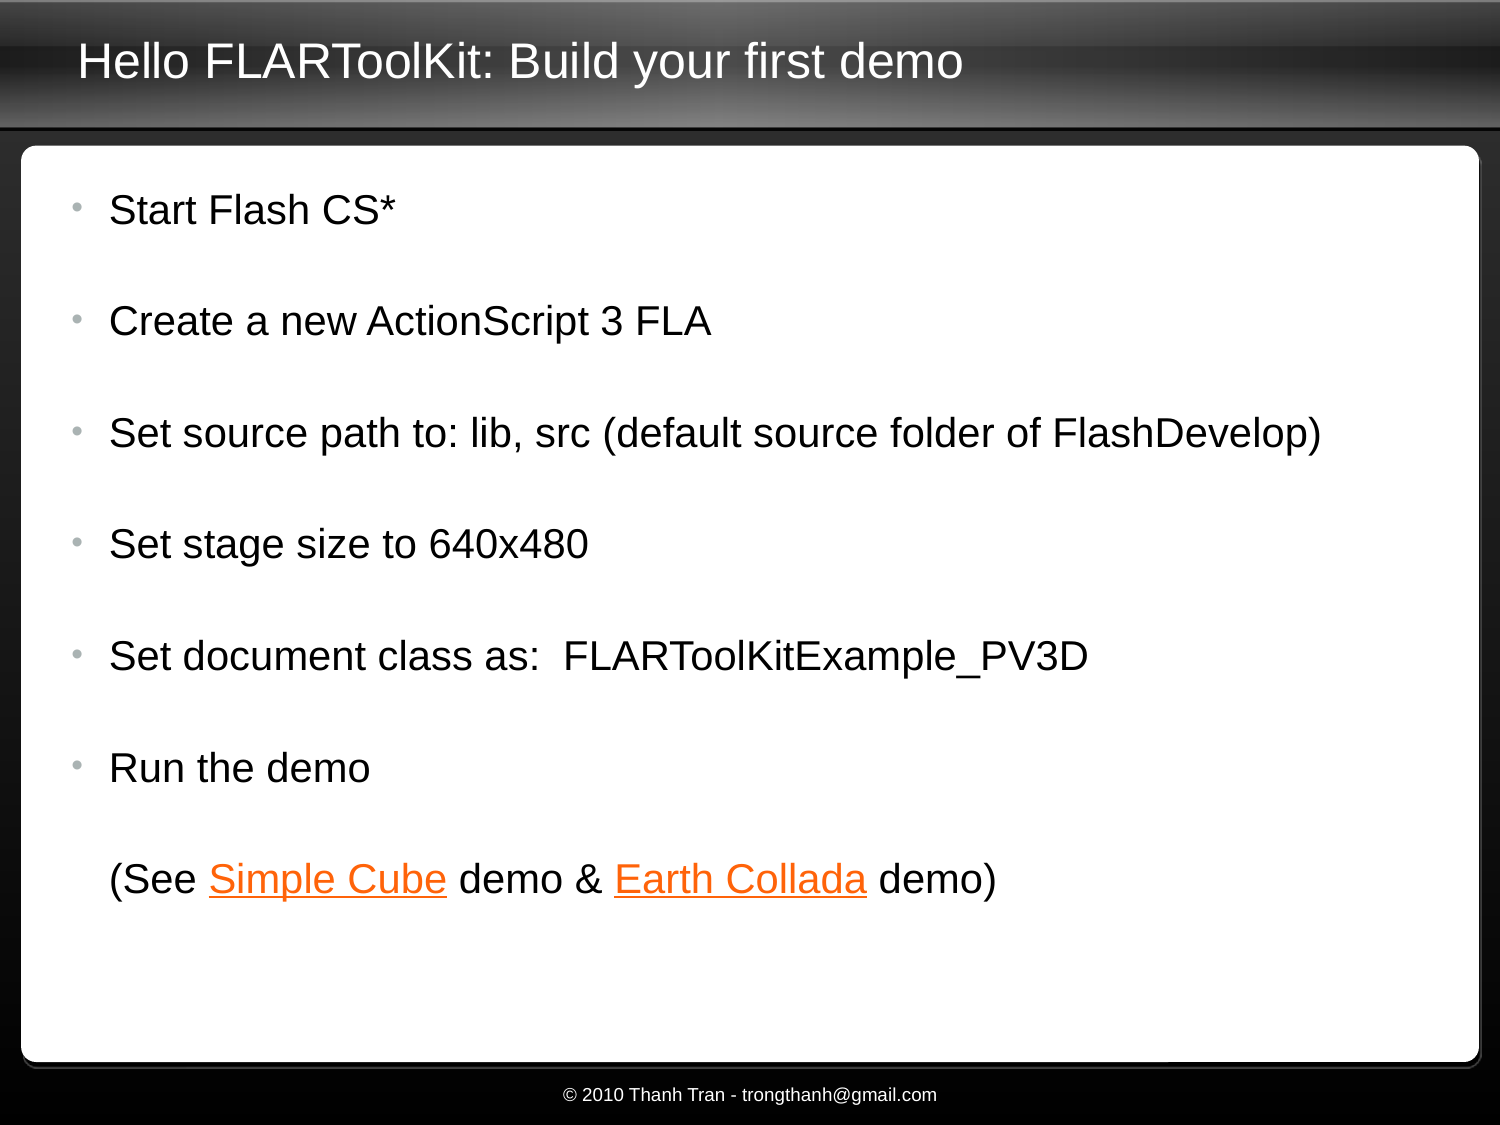

# Hello FLARToolKit: Build your first demo
Start Flash CS*
Create a new ActionScript 3 FLA
Set source path to: lib, src (default source folder of FlashDevelop)
Set stage size to 640x480
Set document class as: FLARToolKitExample_PV3D
Run the demo
(See Simple Cube demo & Earth Collada demo)
© 2010 Thanh Tran - trongthanh@gmail.com